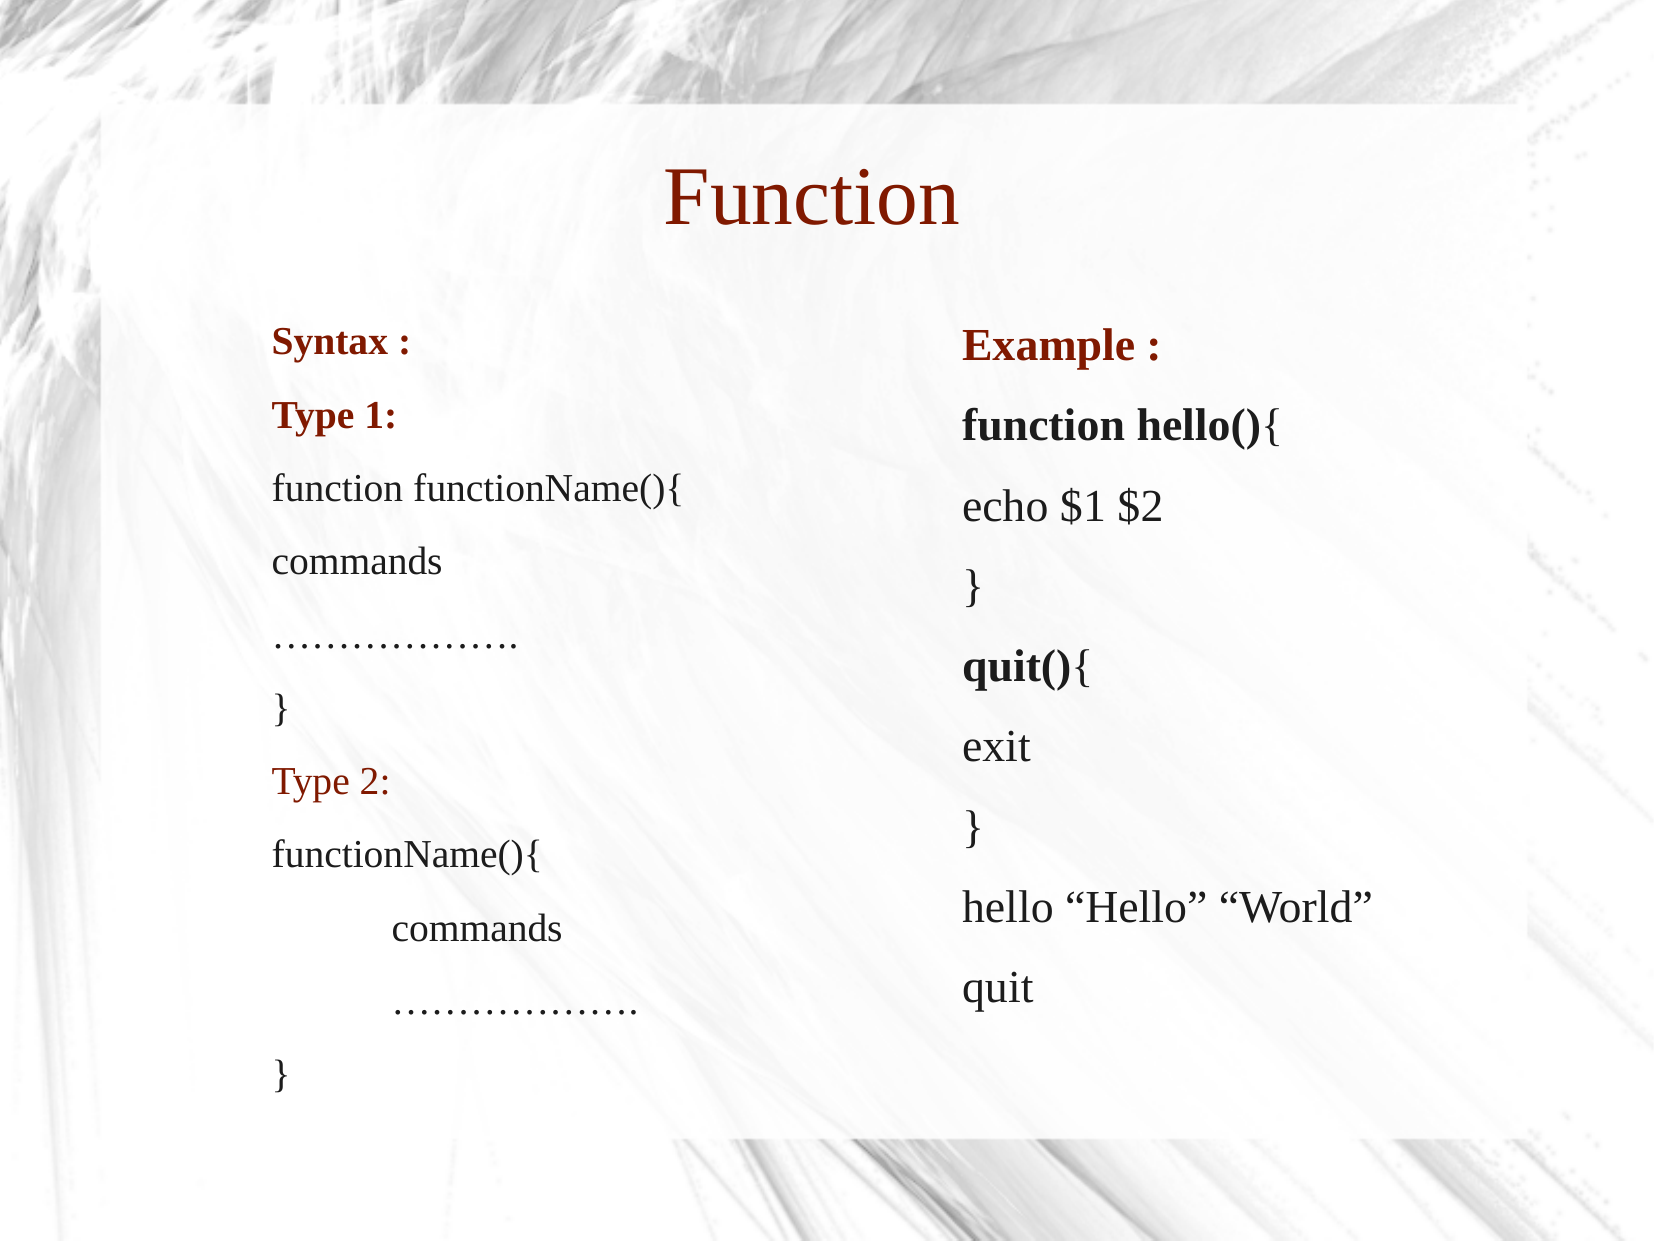

# Function
Syntax :
Type 1:
function functionName(){
commands
……………….
}
Type 2:
functionName(){
 commands
 ……………….
}
Example :
function hello(){
echo $1 $2
}
quit(){
exit
}
hello “Hello” “World”
quit